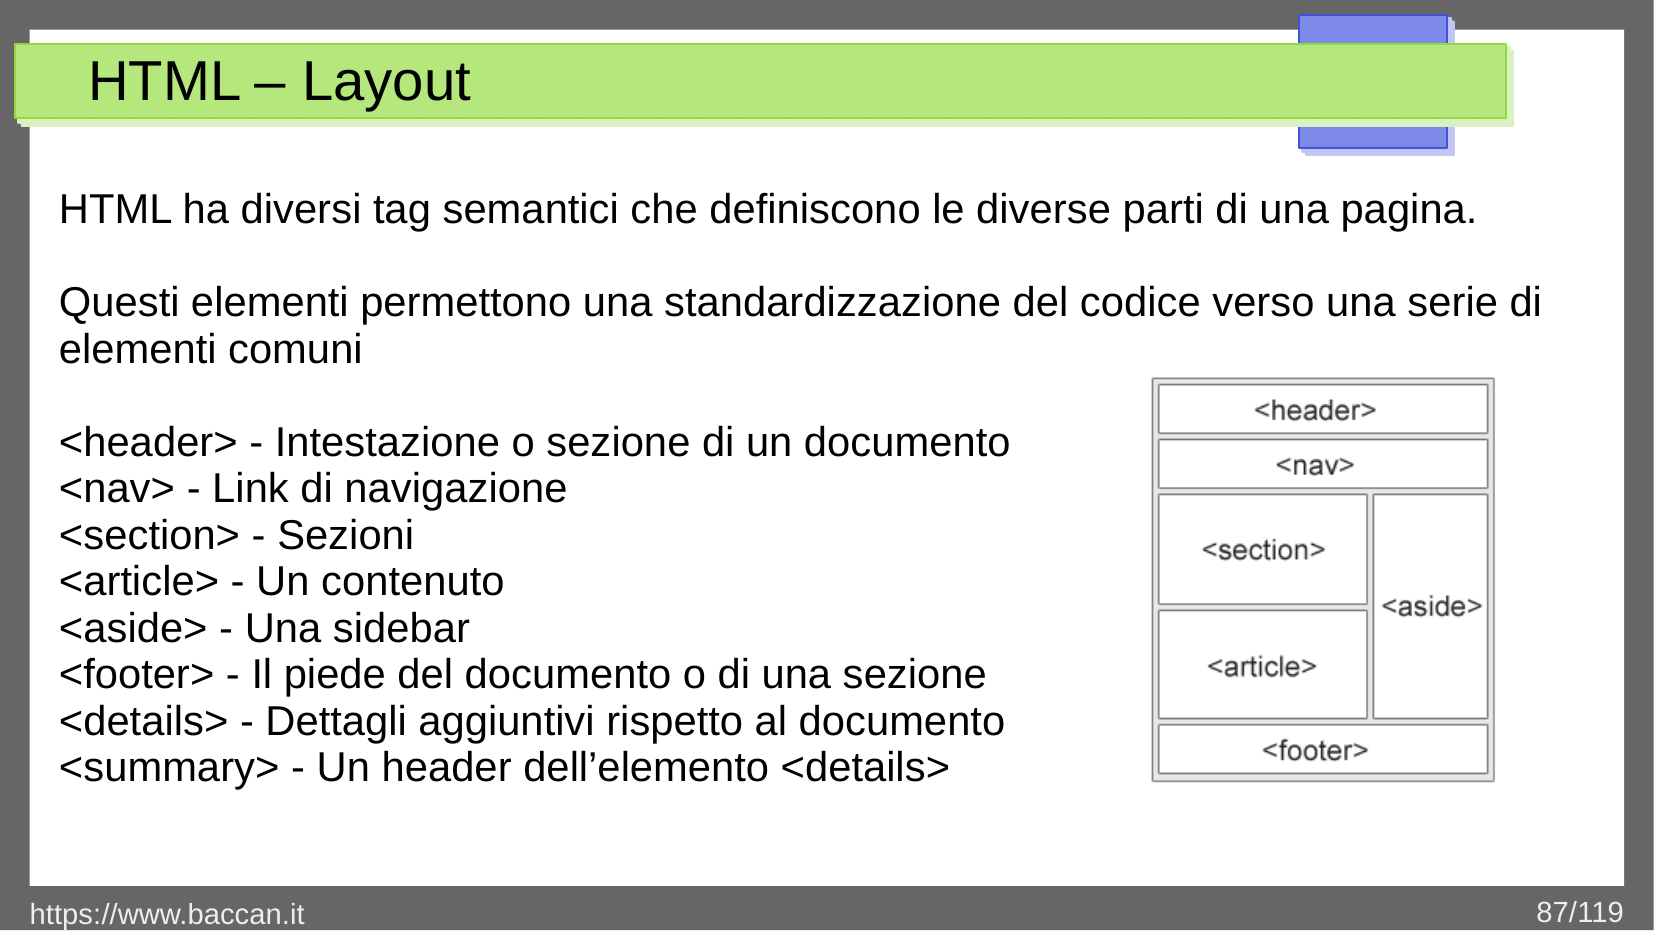

# HTML – Layout
HTML ha diversi tag semantici che definiscono le diverse parti di una pagina.
Questi elementi permettono una standardizzazione del codice verso una serie di elementi comuni
<header> - Intestazione o sezione di un documento
<nav> - Link di navigazione
<section> - Sezioni
<article> - Un contenuto
<aside> - Una sidebar
<footer> - Il piede del documento o di una sezione
<details> - Dettagli aggiuntivi rispetto al documento
<summary> - Un header dell’elemento <details>
87
https://www.baccan.it